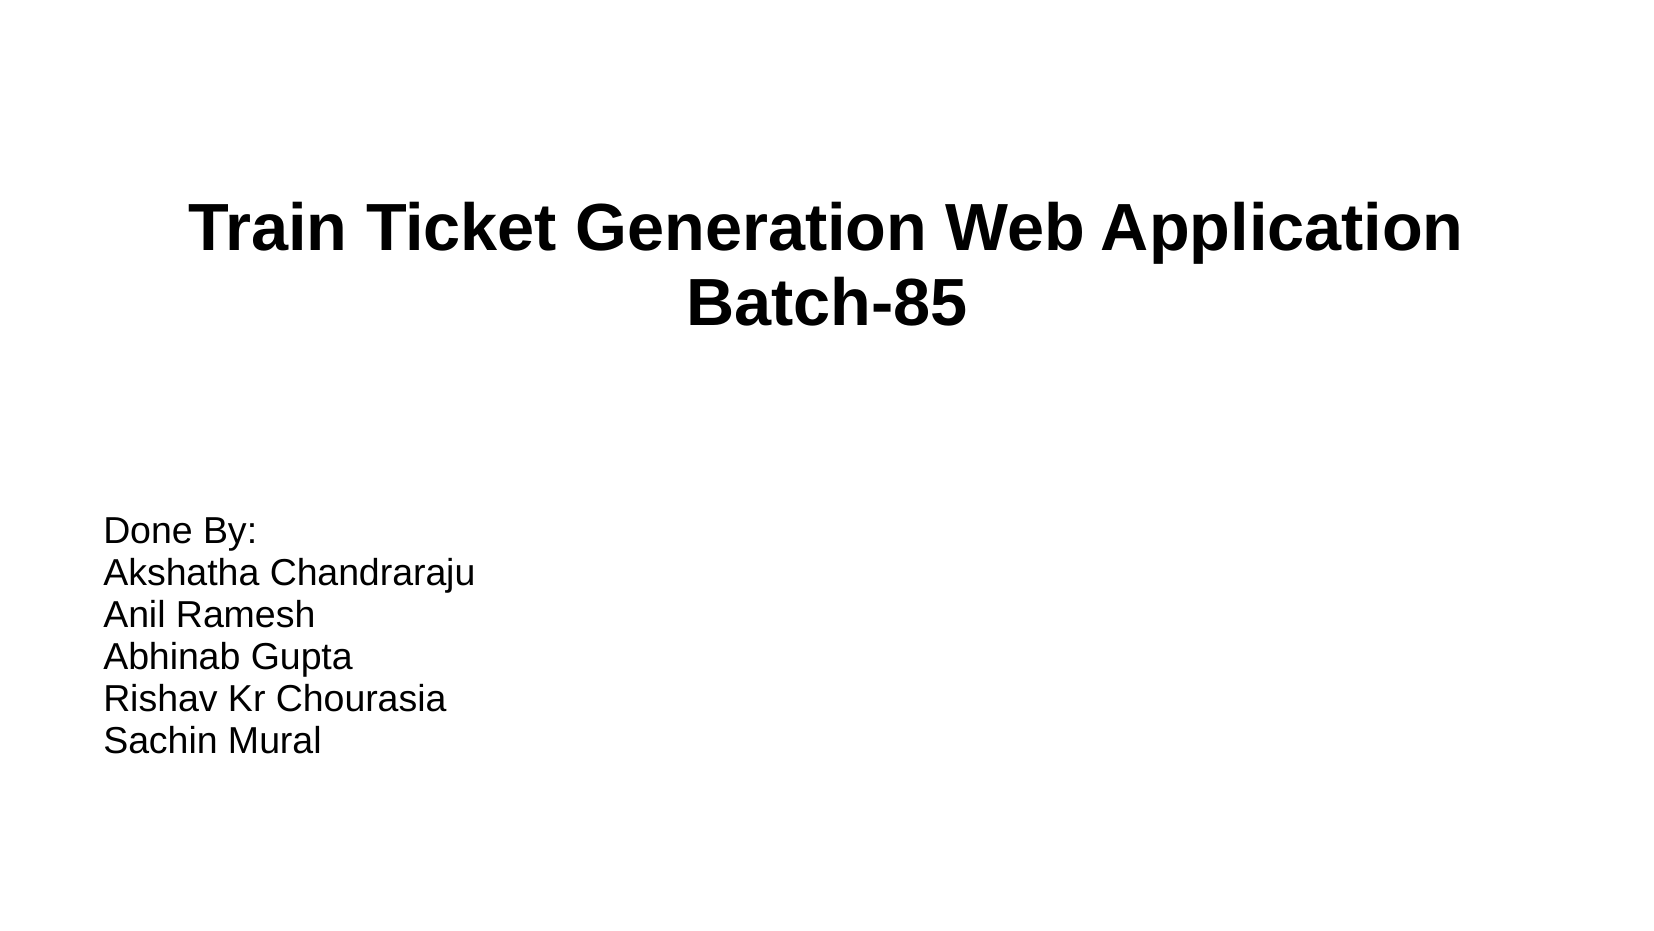

# Train Ticket Generation Web Application
Batch-85
Done By:
Akshatha Chandraraju
Anil Ramesh
Abhinab Gupta
Rishav Kr Chourasia
Sachin Mural